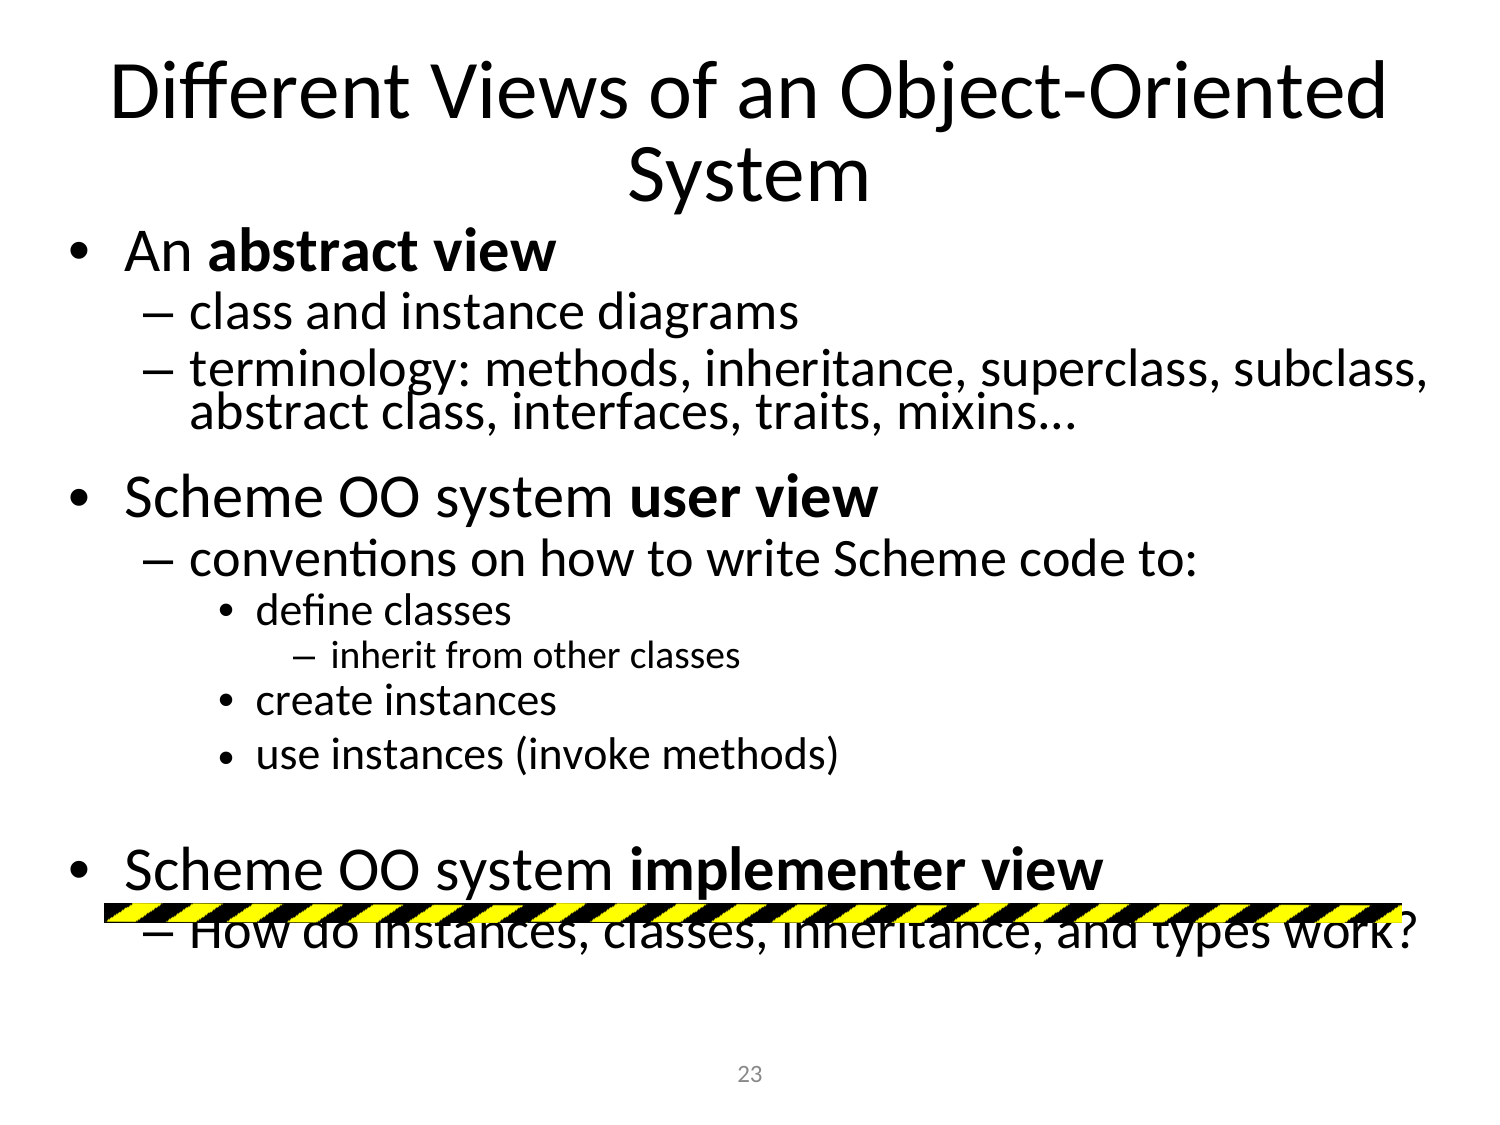

# Different Views of an Object-Oriented System
An abstract view
class and instance diagrams
terminology: methods, inheritance, superclass, subclass, abstract class, interfaces, traits, mixins...
Scheme OO system user view
conventions on how to write Scheme code to:
define classes
inherit from other classes
create instances
use instances (invoke methods)
Scheme OO system implementer view
How do instances, classes, inheritance, and types work?